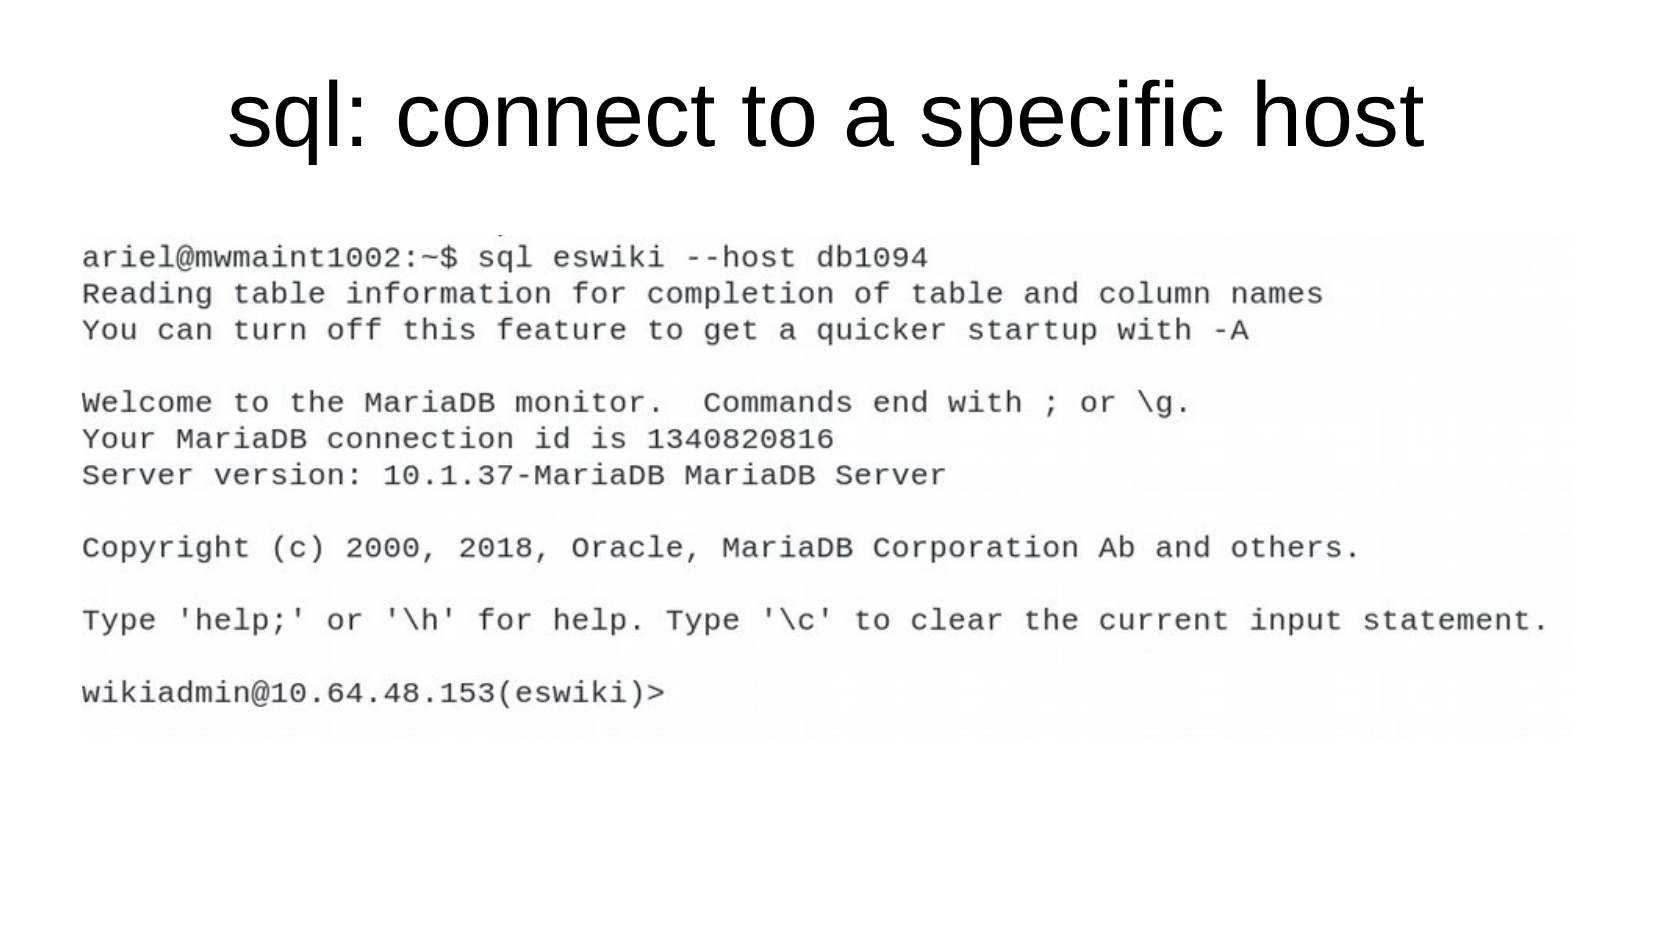

# sql: connect to a specific host